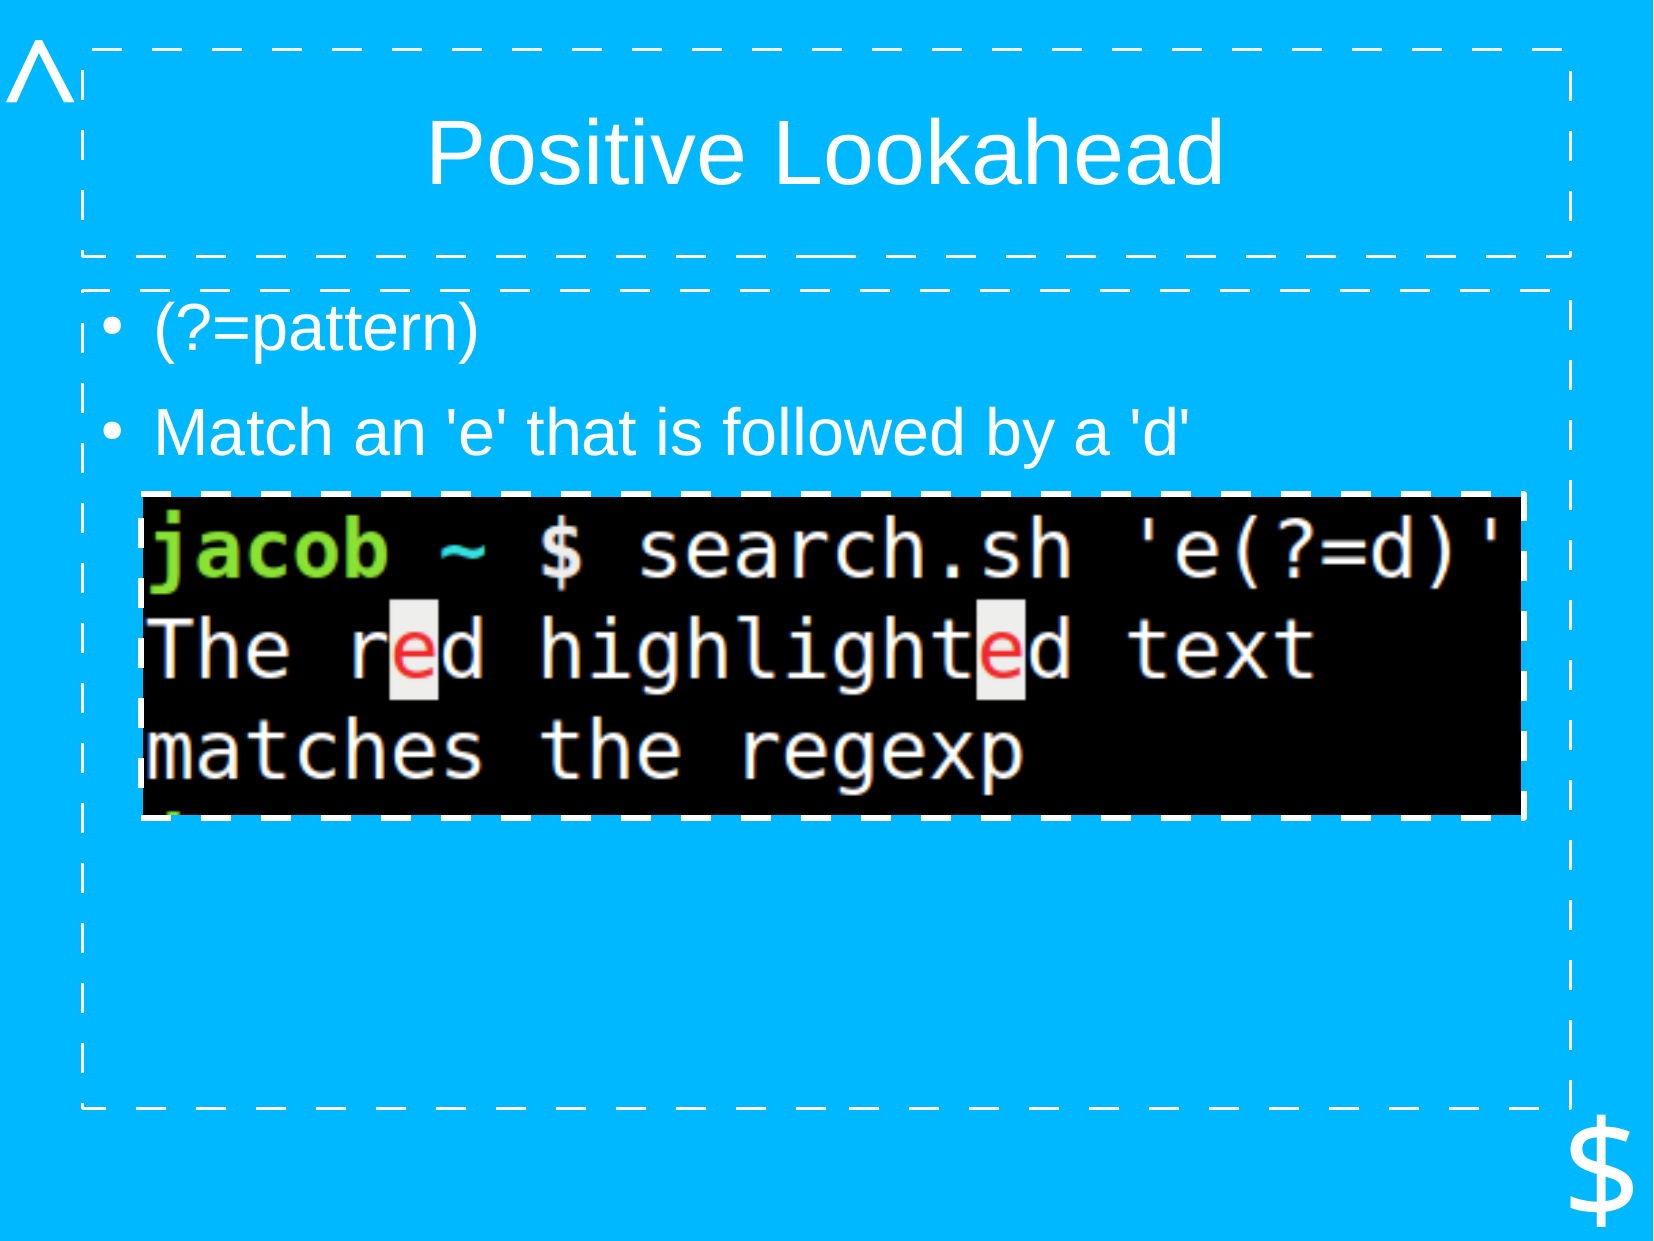

# Positive Lookahead
(?=pattern)
Match an 'e' that is followed by a 'd'